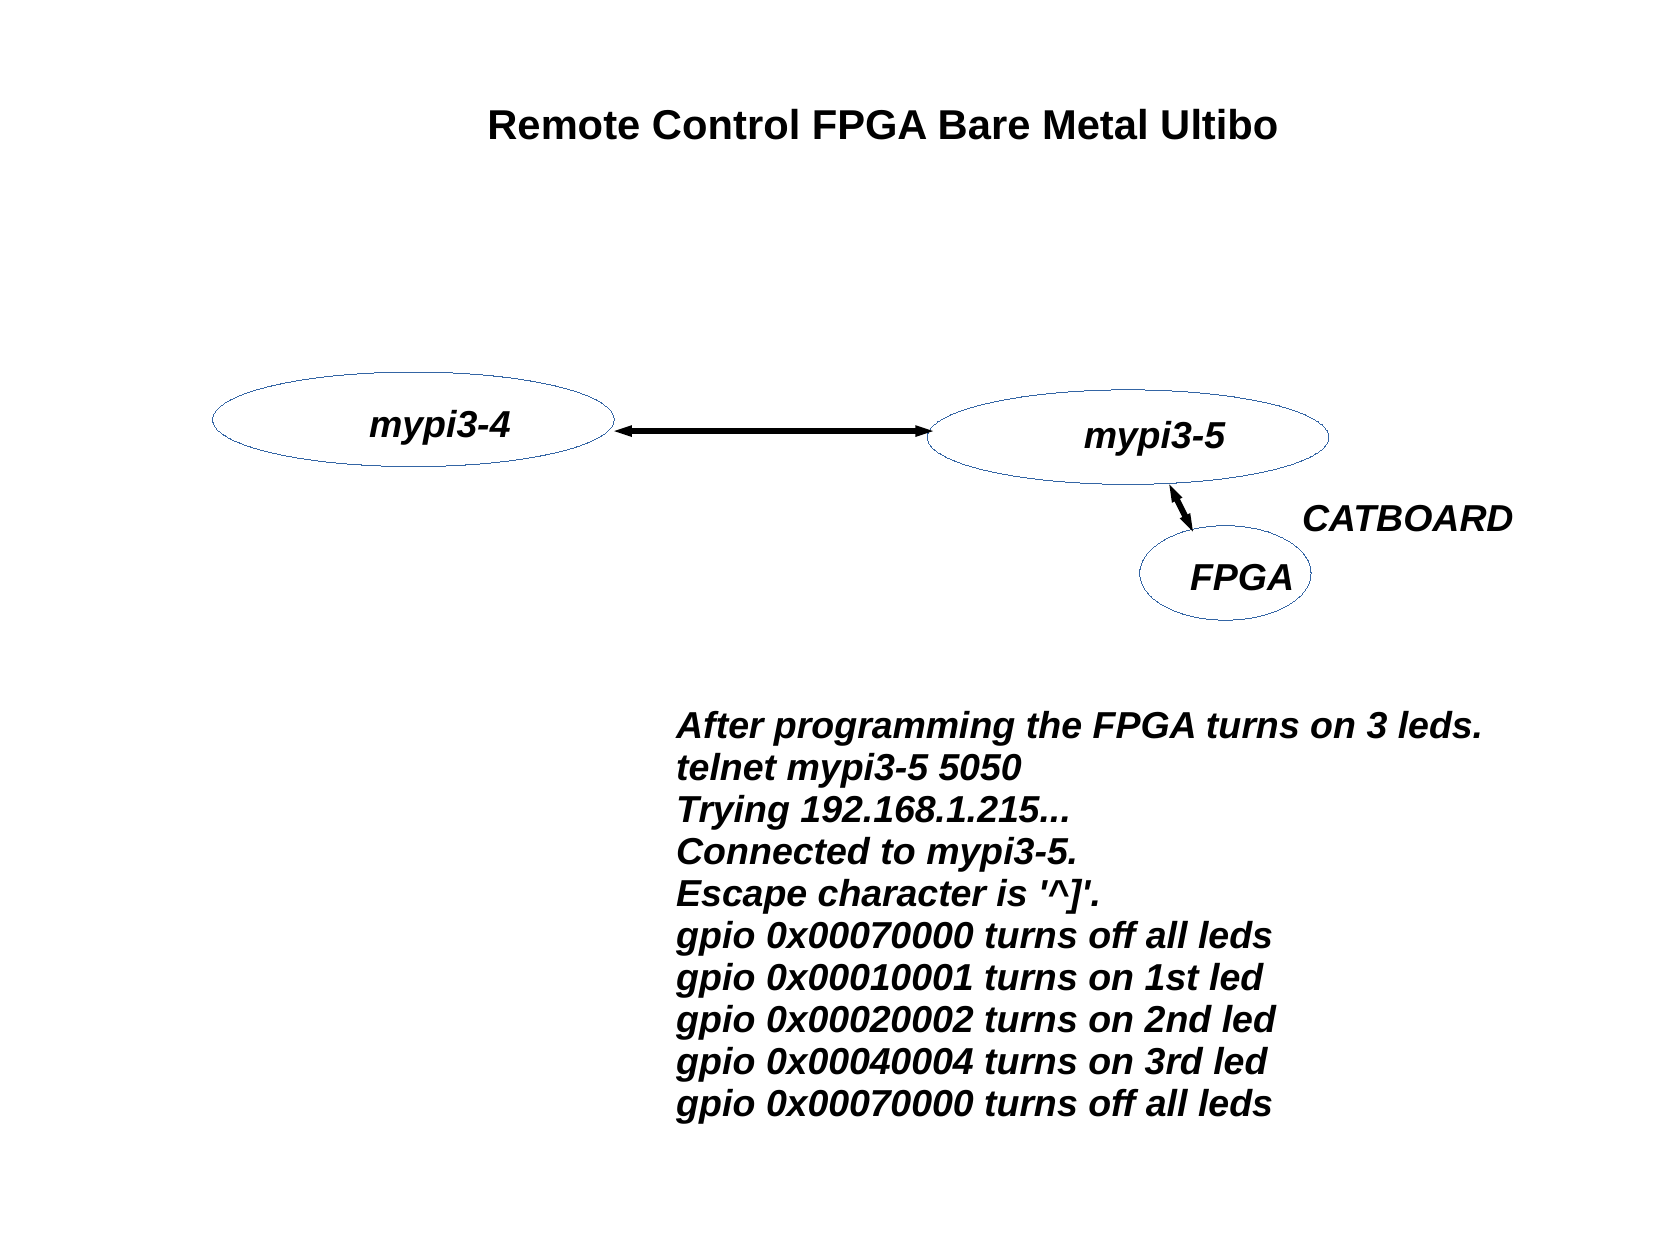

Remote Control FPGA Bare Metal Ultibo
mypi3-4
mypi3-5
CATBOARD
FPGA
After programming the FPGA turns on 3 leds.
telnet mypi3-5 5050
Trying 192.168.1.215...
Connected to mypi3-5.
Escape character is '^]'.
gpio 0x00070000 turns off all leds
gpio 0x00010001 turns on 1st led
gpio 0x00020002 turns on 2nd led
gpio 0x00040004 turns on 3rd led
gpio 0x00070000 turns off all leds